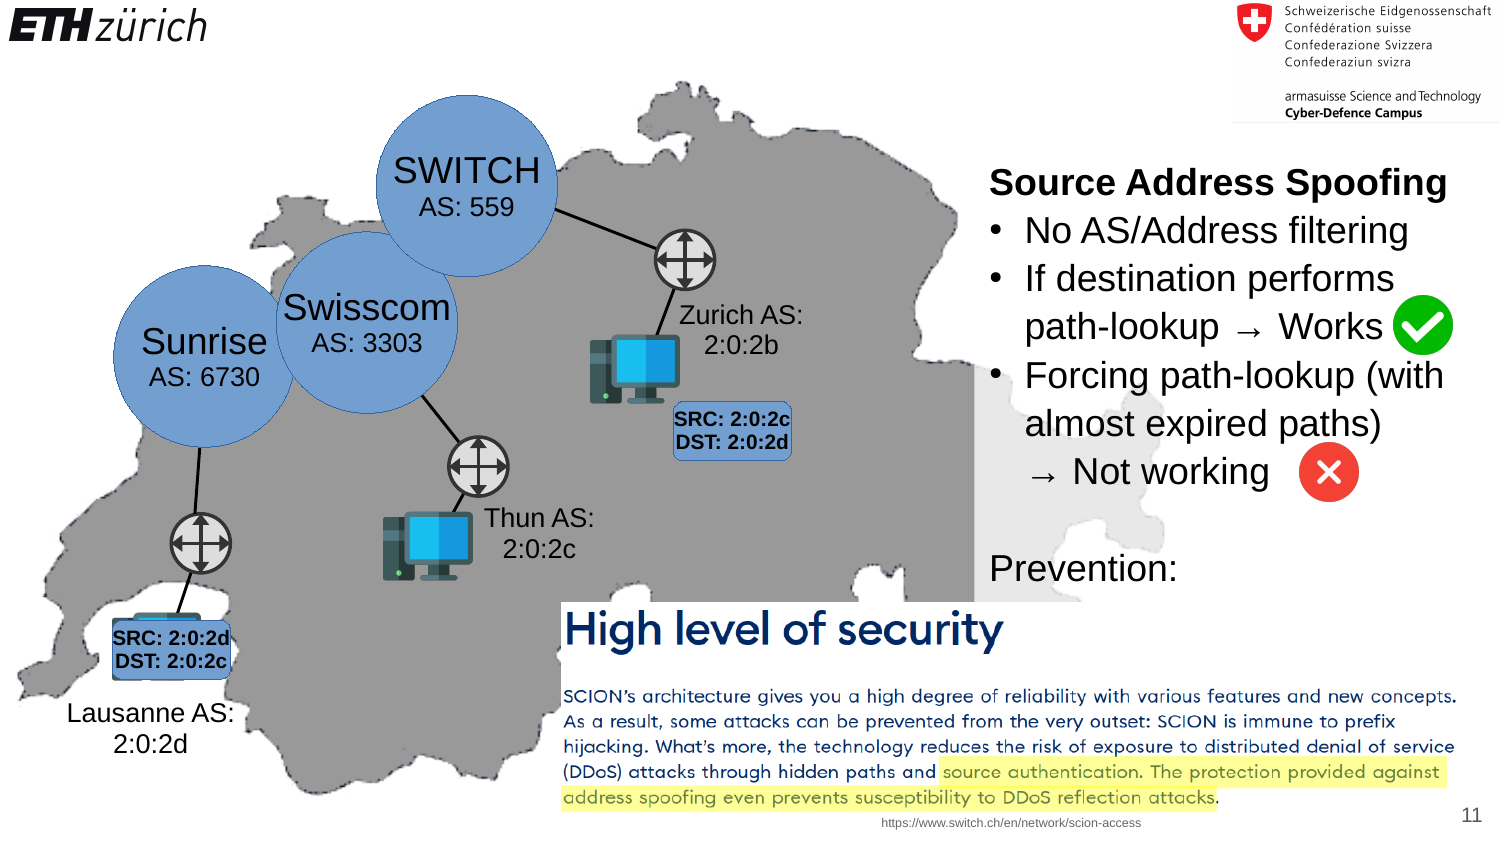

SWITCH
AS: 559
Source Address Spoofing
No AS/Address filtering
If destination performs path-lookup → Works
Forcing path-lookup (with almost expired paths)
→ Not working
Prevention:
Swisscom
AS: 3303
Sunrise
AS: 6730
Zurich AS:
2:0:2b
SRC: 2:0:2c
DST: 2:0:2d
Thun AS:
2:0:2c
SRC: 2:0:2d
DST: 2:0:2c
Lausanne AS:
2:0:2d
11
https://www.switch.ch/en/network/scion-access